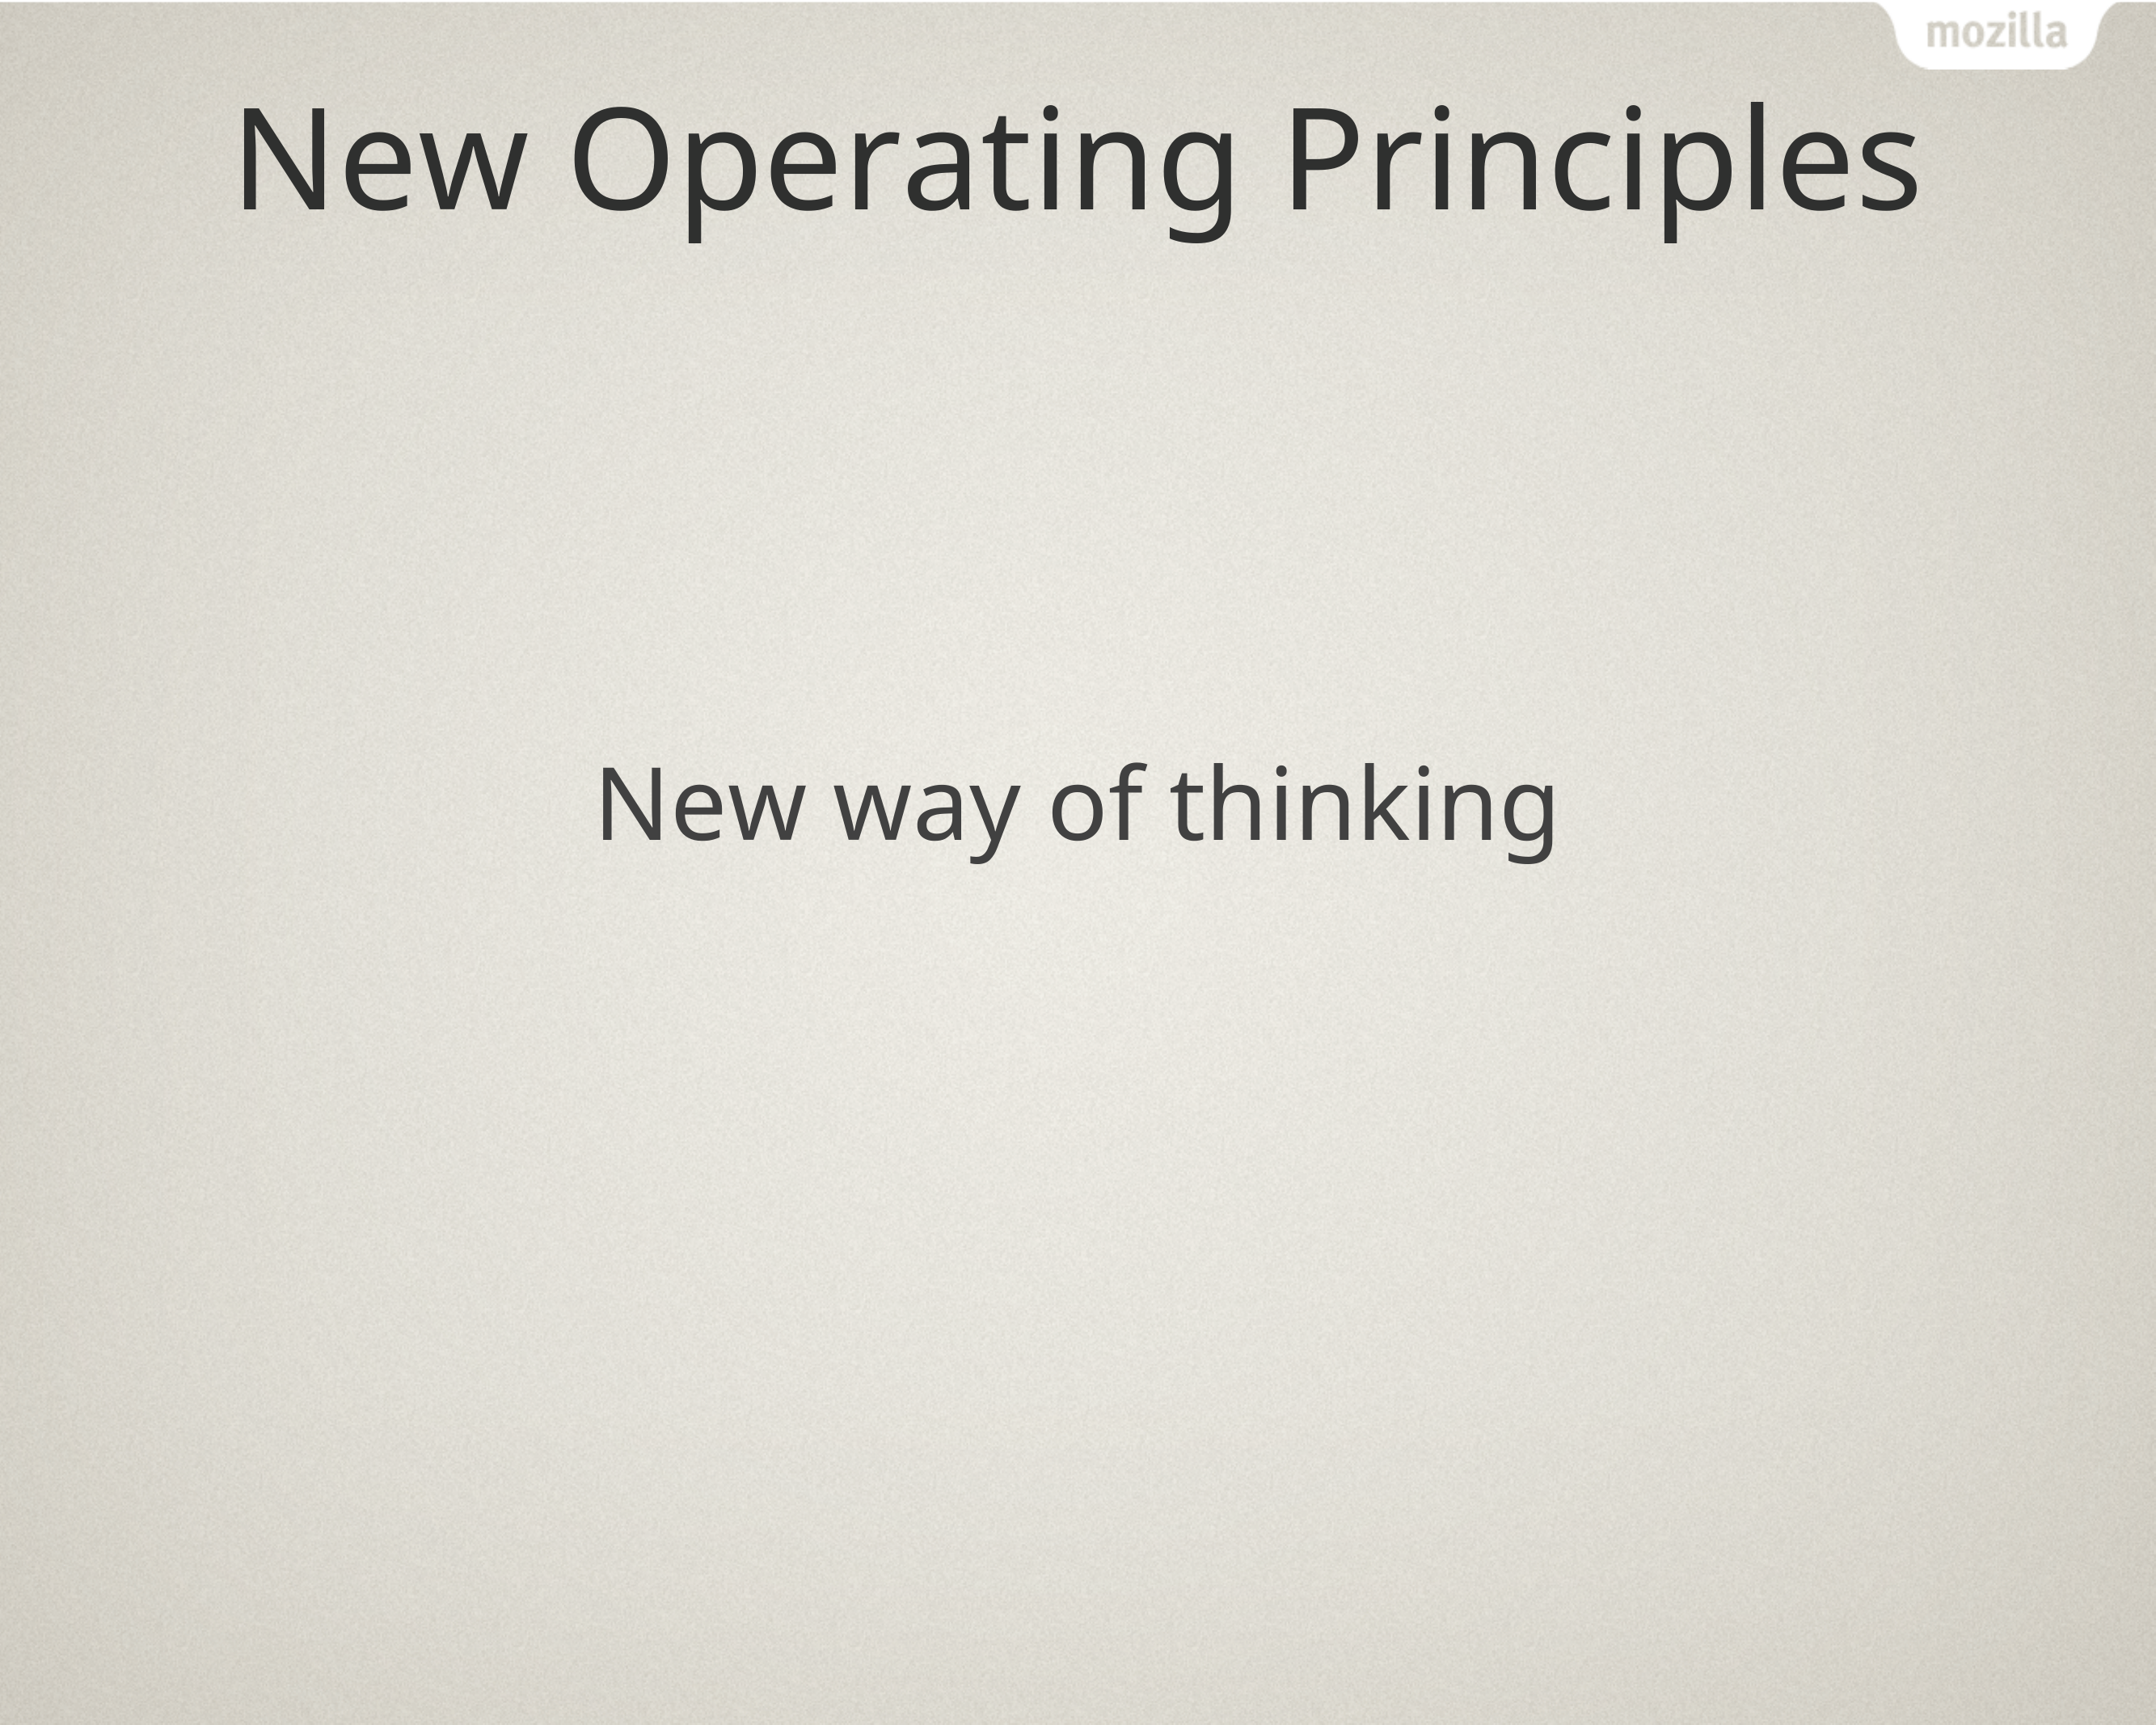

# New Operating Principles
New way of thinking